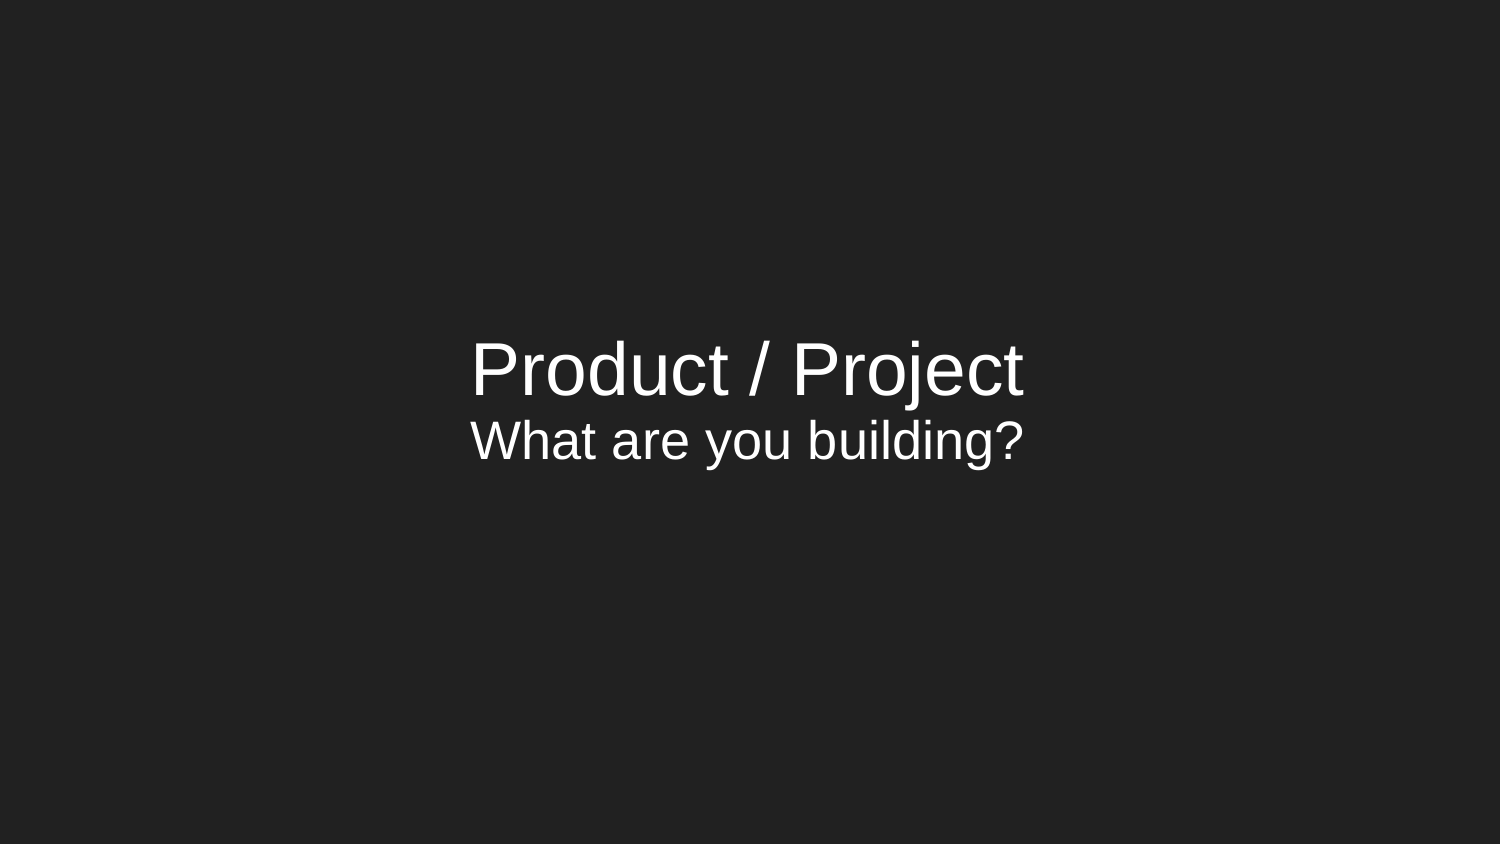

# Product / Project What are you building?